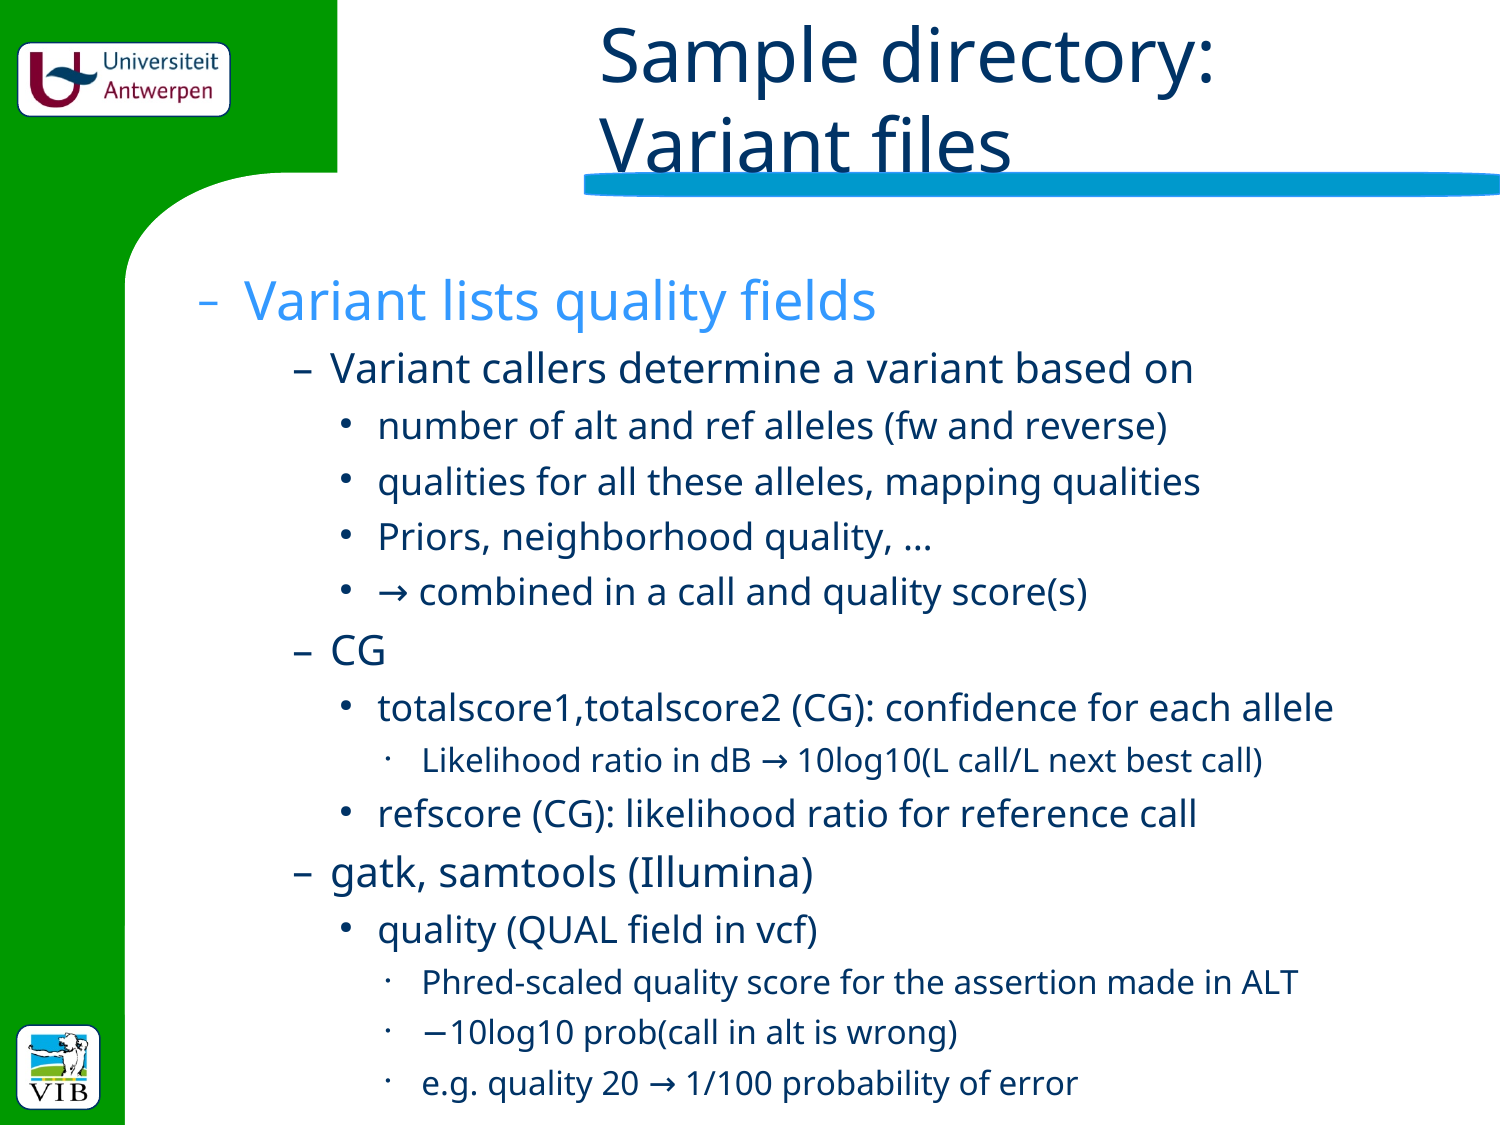

# Sample directory: Variant files
Variant lists quality fields
Variant callers determine a variant based on
number of alt and ref alleles (fw and reverse)
qualities for all these alleles, mapping qualities
Priors, neighborhood quality, …
→ combined in a call and quality score(s)
CG
totalscore1,totalscore2 (CG): confidence for each allele
Likelihood ratio in dB → 10log10(L call/L next best call)
refscore (CG): likelihood ratio for reference call
gatk, samtools (Illumina)
quality (QUAL field in vcf)
Phred-scaled quality score for the assertion made in ALT
−10log10 prob(call in alt is wrong)
e.g. quality 20 → 1/100 probability of error